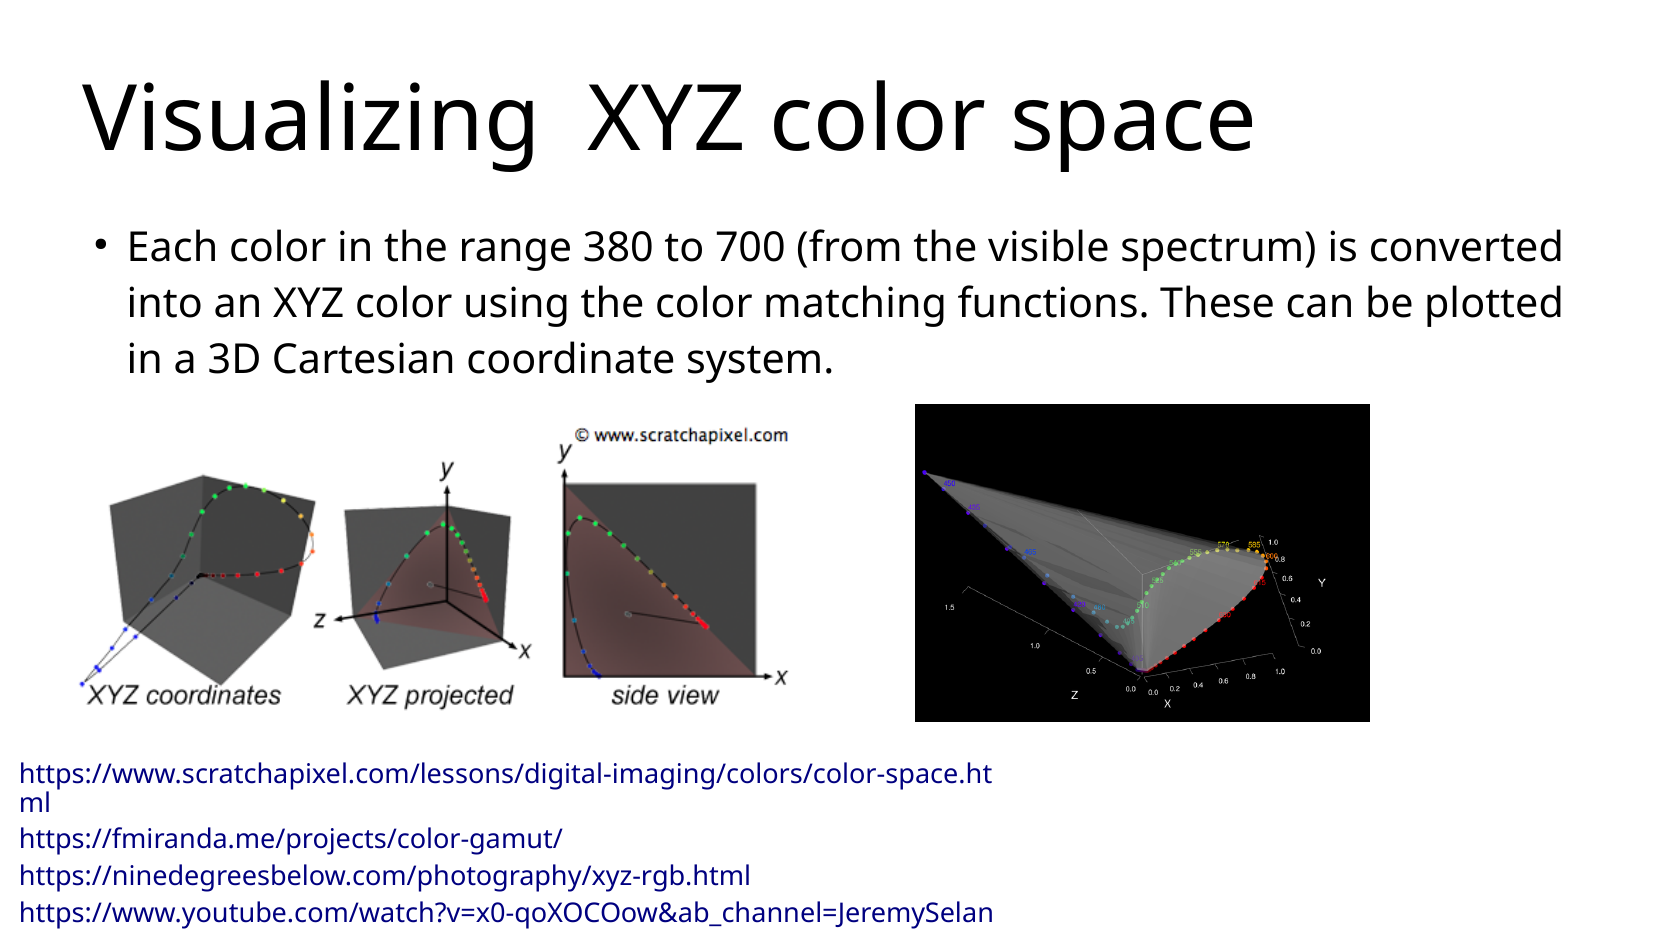

# Visualizing XYZ color space
Each color in the range 380 to 700 (from the visible spectrum) is converted into an XYZ color using the color matching functions. These can be plotted in a 3D Cartesian coordinate system.
https://www.scratchapixel.com/lessons/digital-imaging/colors/color-space.html
https://fmiranda.me/projects/color-gamut/
https://ninedegreesbelow.com/photography/xyz-rgb.html
https://www.youtube.com/watch?v=x0-qoXOCOow&ab_channel=JeremySelan
https://github.com/mittimithai/colorspacegraphs/blob/master/XYZ.png